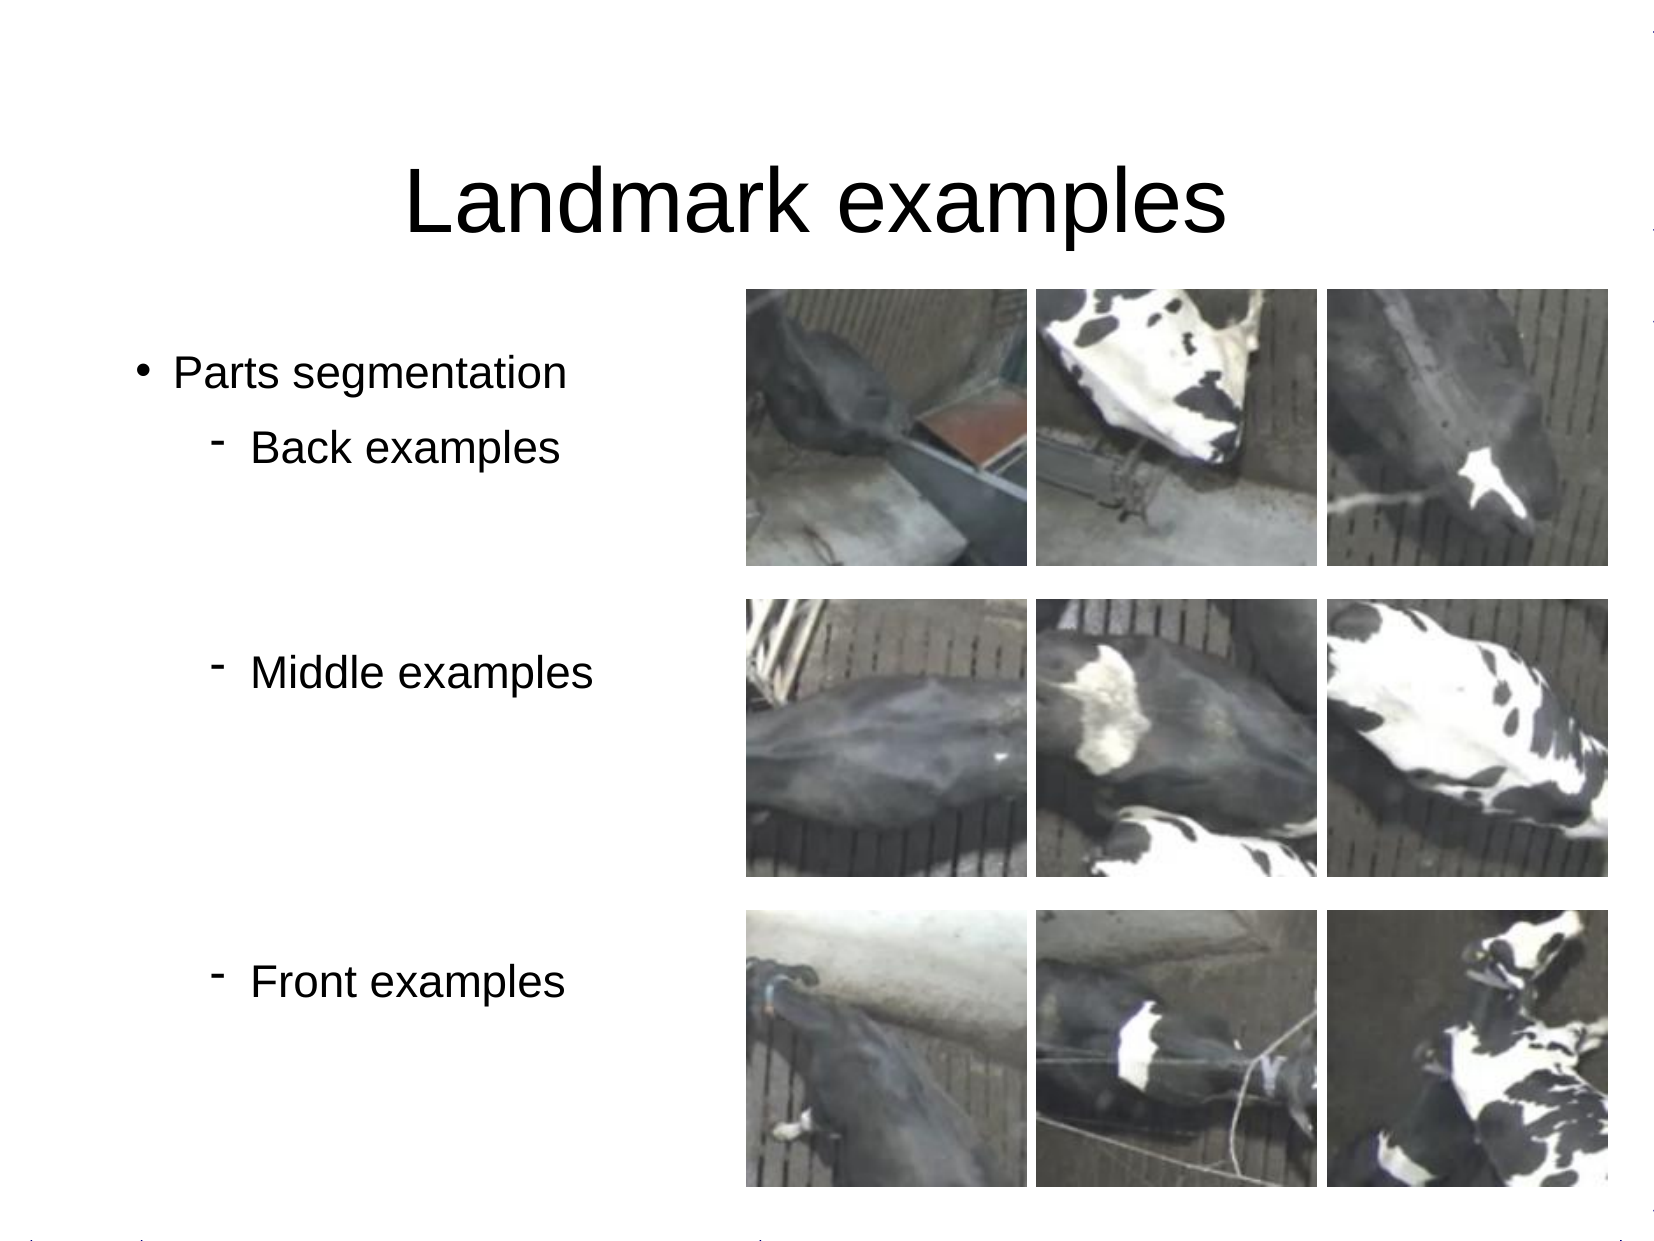

# Landmark examples
Parts segmentation
Back examples
Middle examples
Front examples